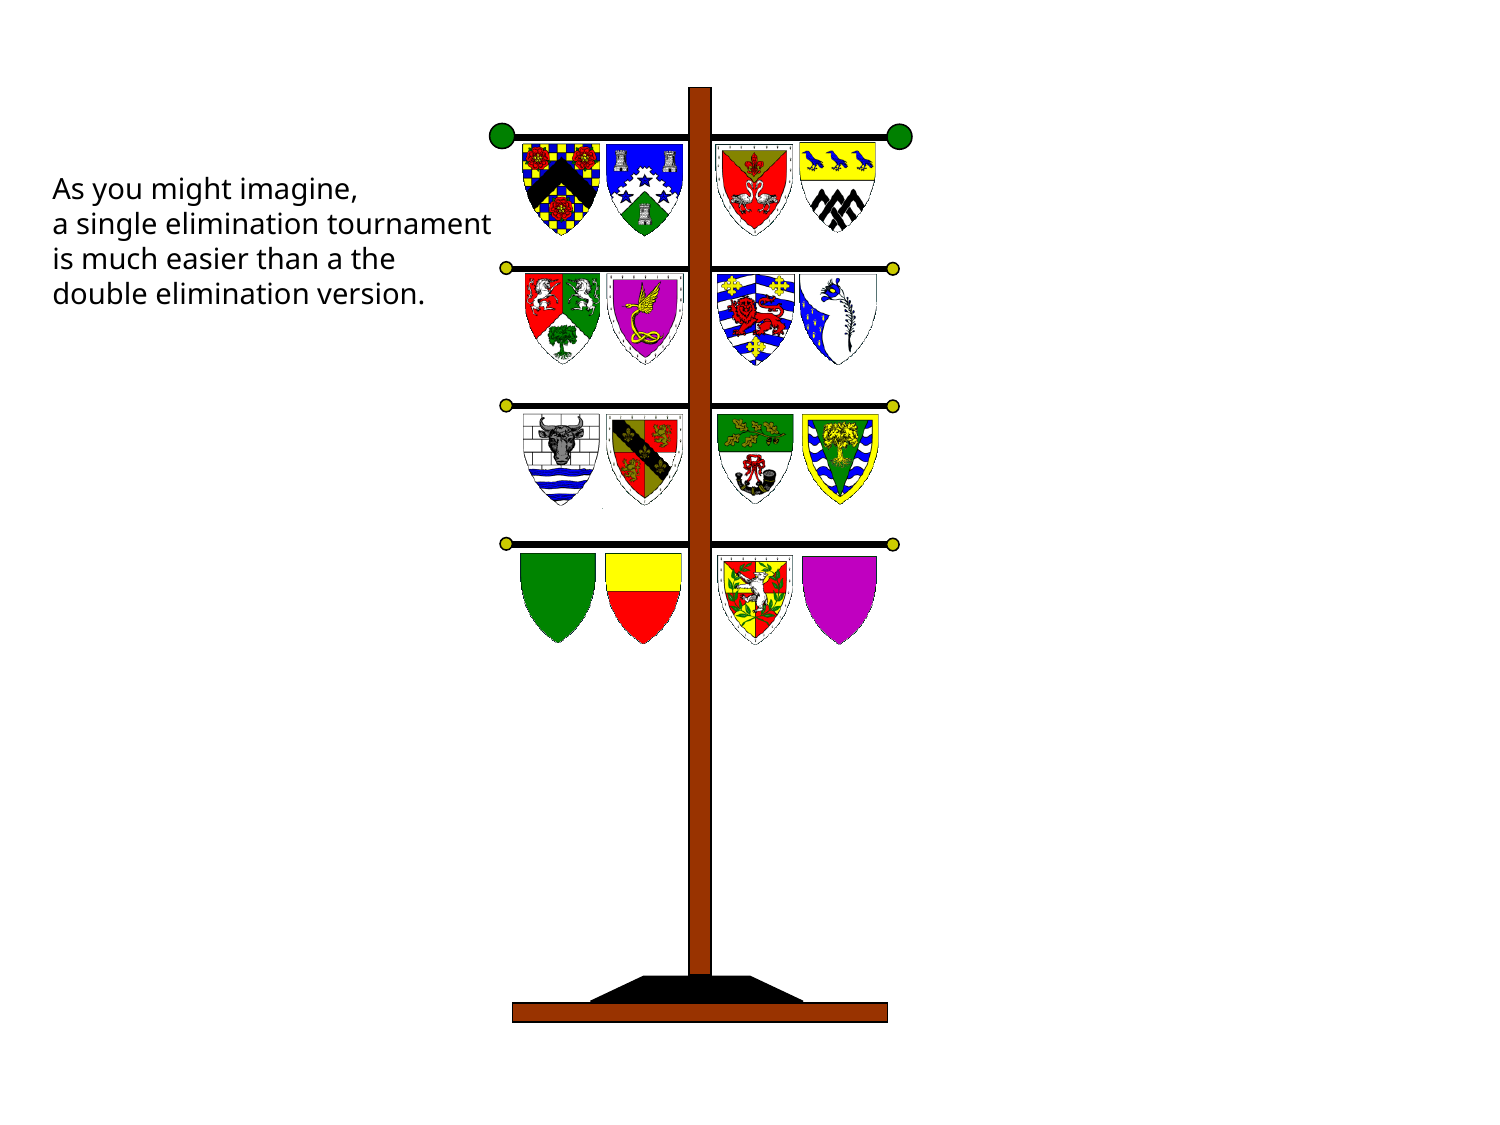

As you might imagine,
a single elimination tournament
is much easier than a the
double elimination version.